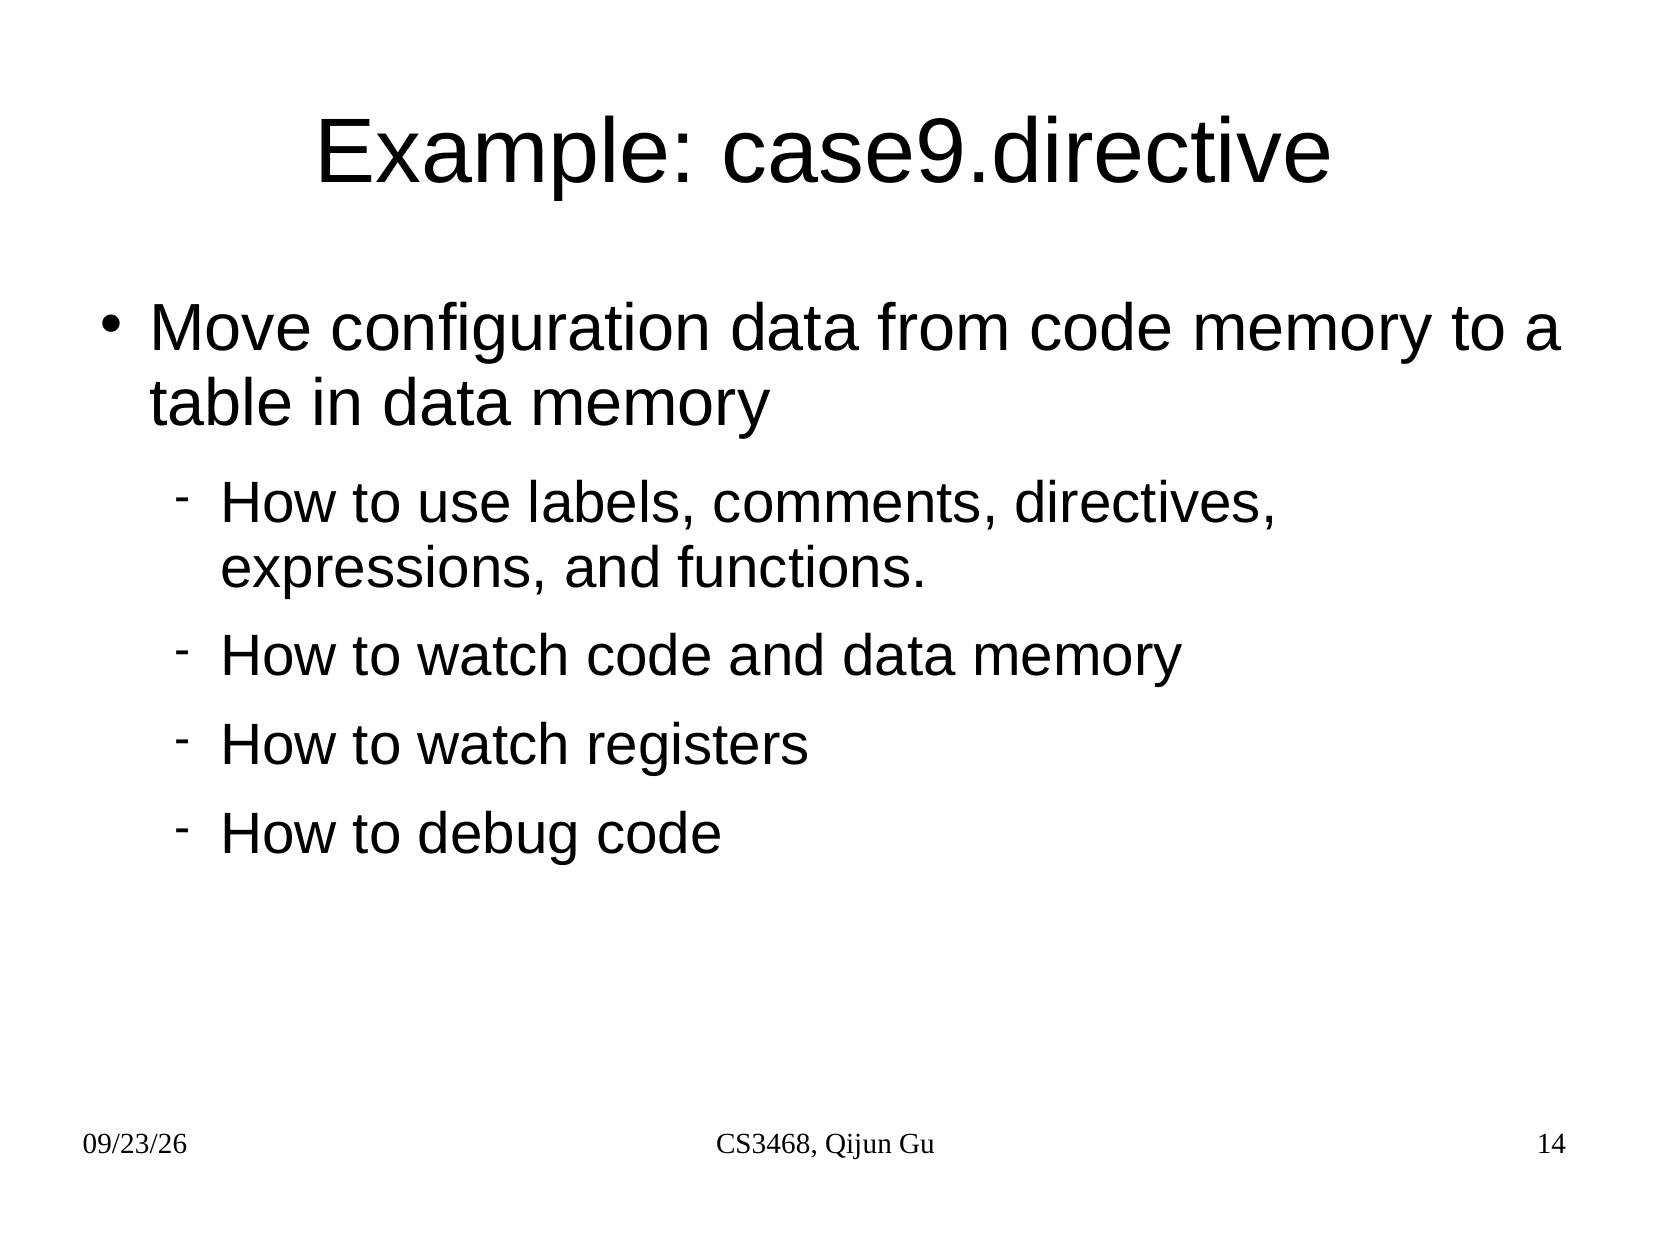

# Example: case9.directive
Move configuration data from code memory to a table in data memory
How to use labels, comments, directives, expressions, and functions.
How to watch code and data memory
How to watch registers
How to debug code
CS3468, Qijun Gu
14